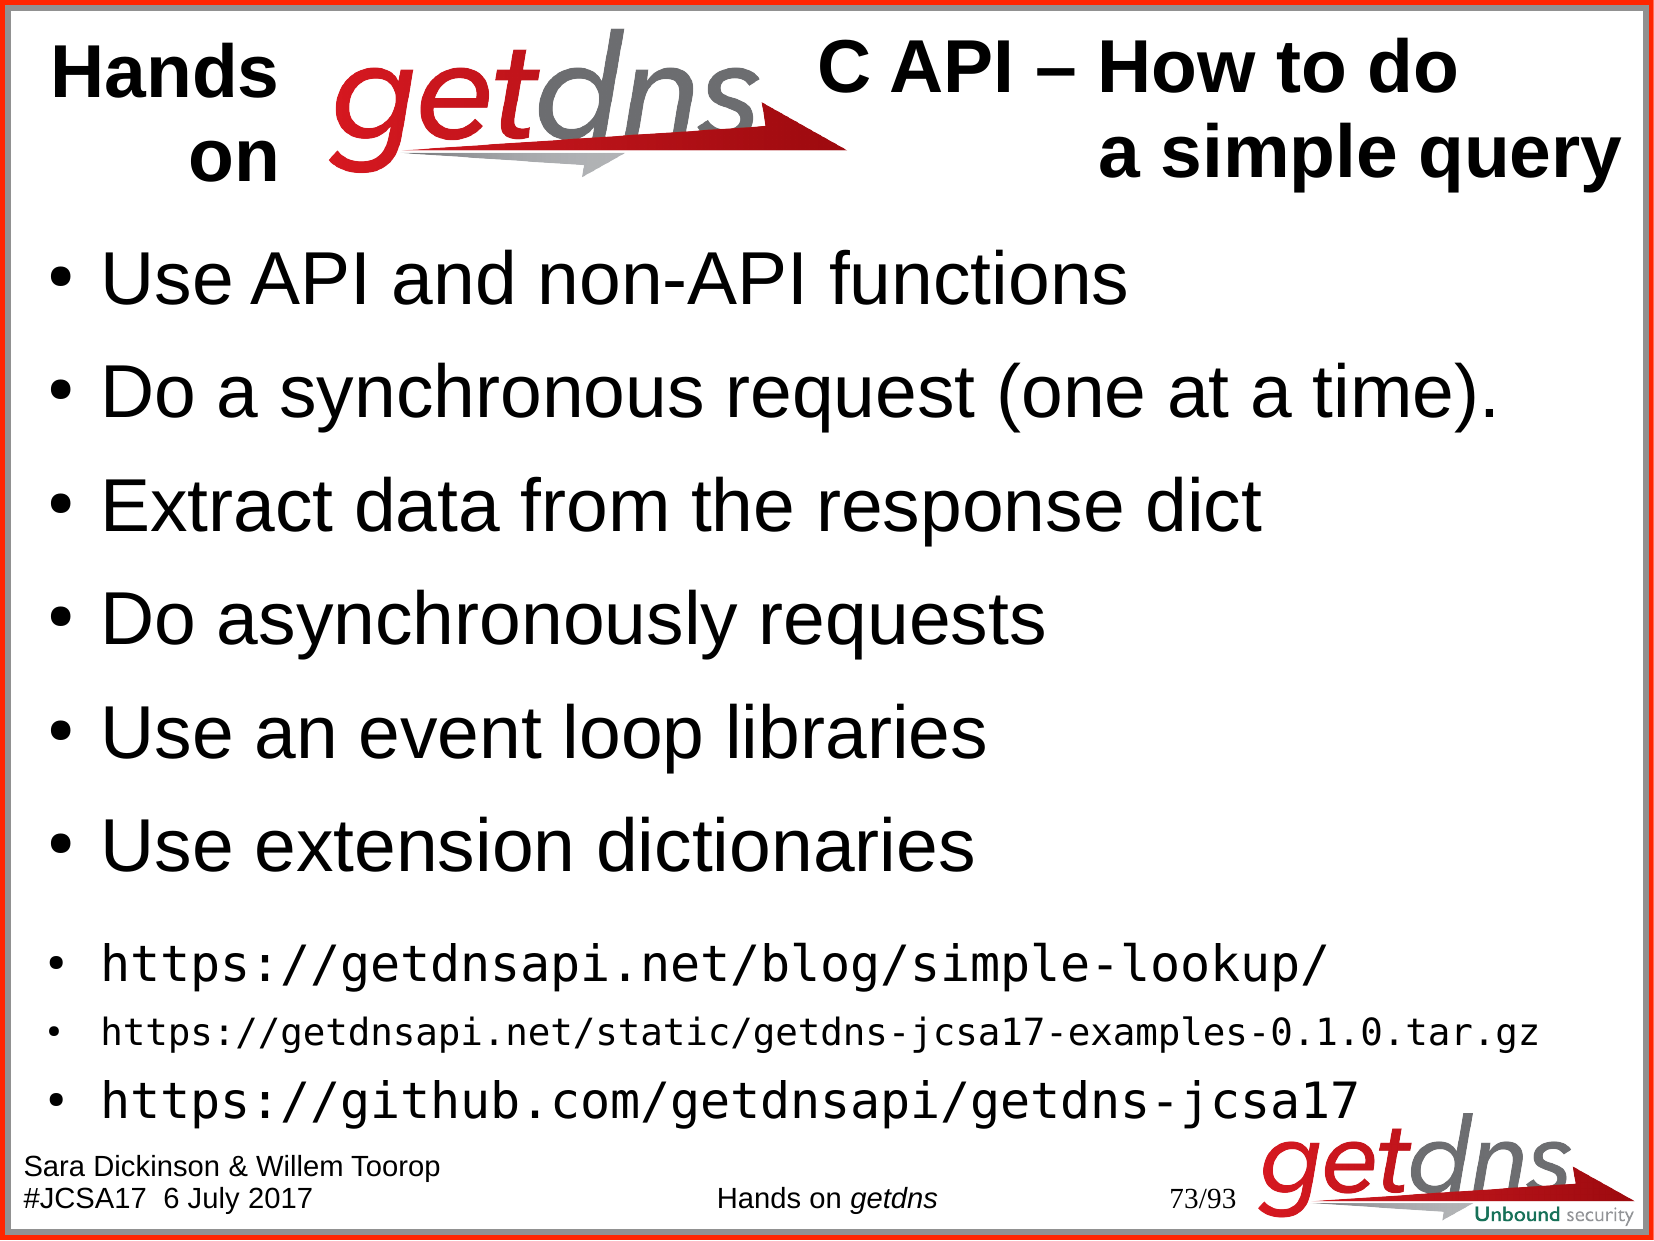

Hands on
C API – How to do
	 a simple query
# Use API and non-API functions
Do a synchronous request (one at a time).
Extract data from the response dict
Do asynchronously requests
Use an event loop libraries
Use extension dictionaries
https://getdnsapi.net/blog/simple-lookup/
https://getdnsapi.net/static/getdns-jcsa17-examples-0.1.0.tar.gz
https://github.com/getdnsapi/getdns-jcsa17
73